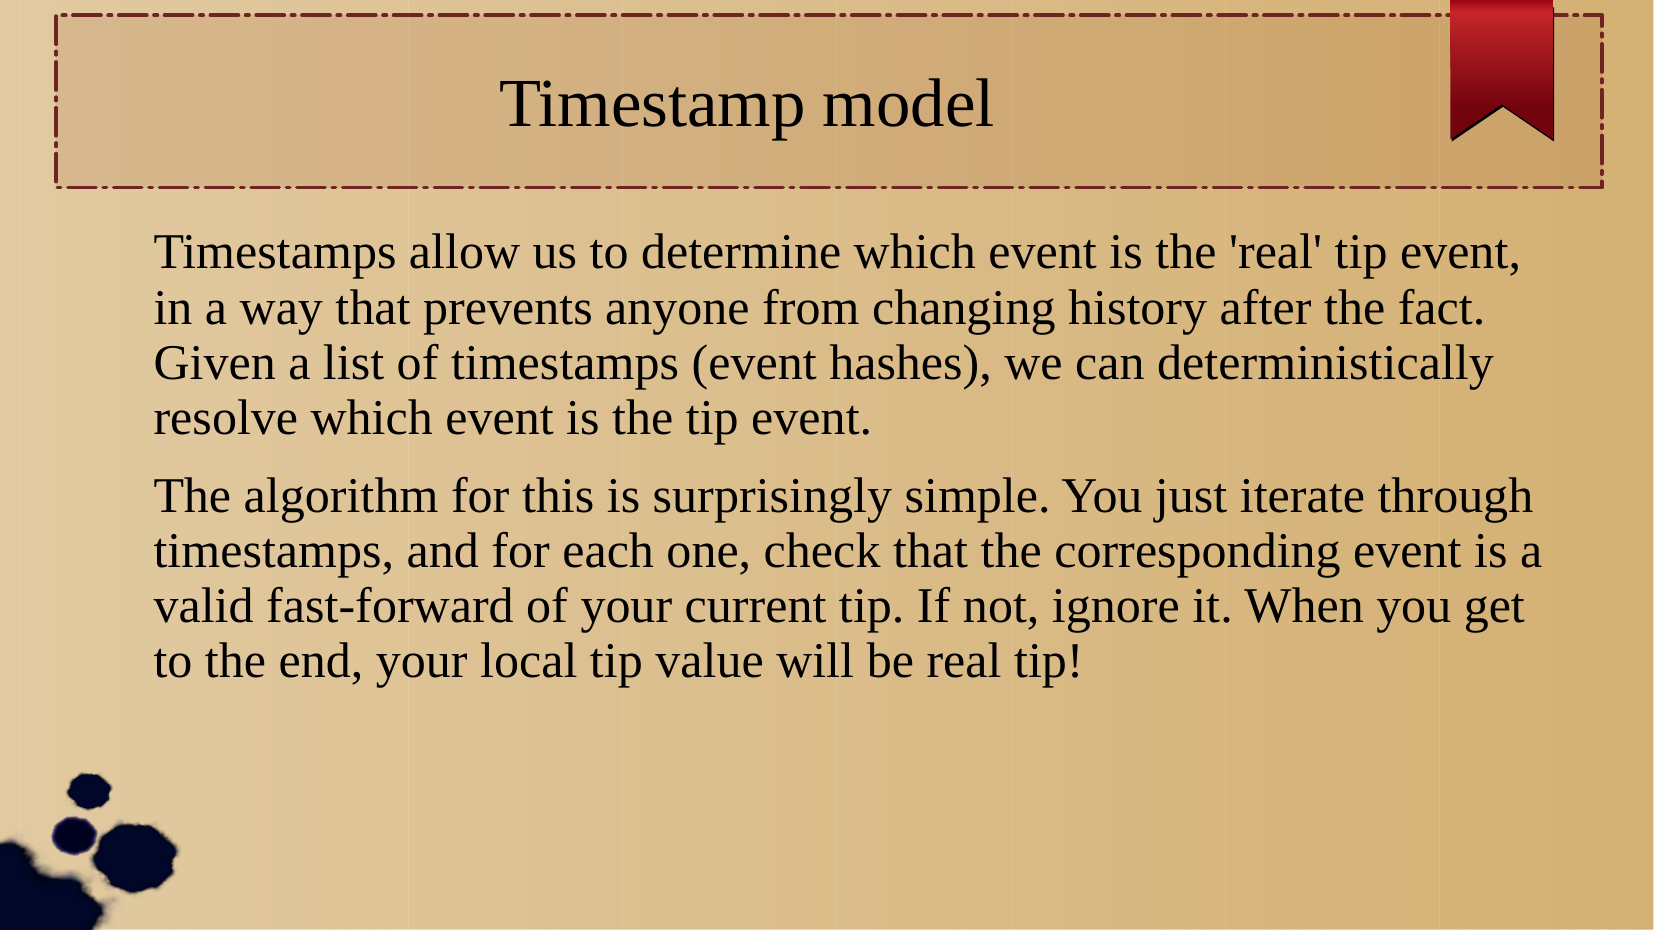

# Timestamp model
Timestamps allow us to determine which event is the 'real' tip event, in a way that prevents anyone from changing history after the fact. Given a list of timestamps (event hashes), we can deterministically resolve which event is the tip event.
The algorithm for this is surprisingly simple. You just iterate through timestamps, and for each one, check that the corresponding event is a valid fast-forward of your current tip. If not, ignore it. When you get to the end, your local tip value will be real tip!